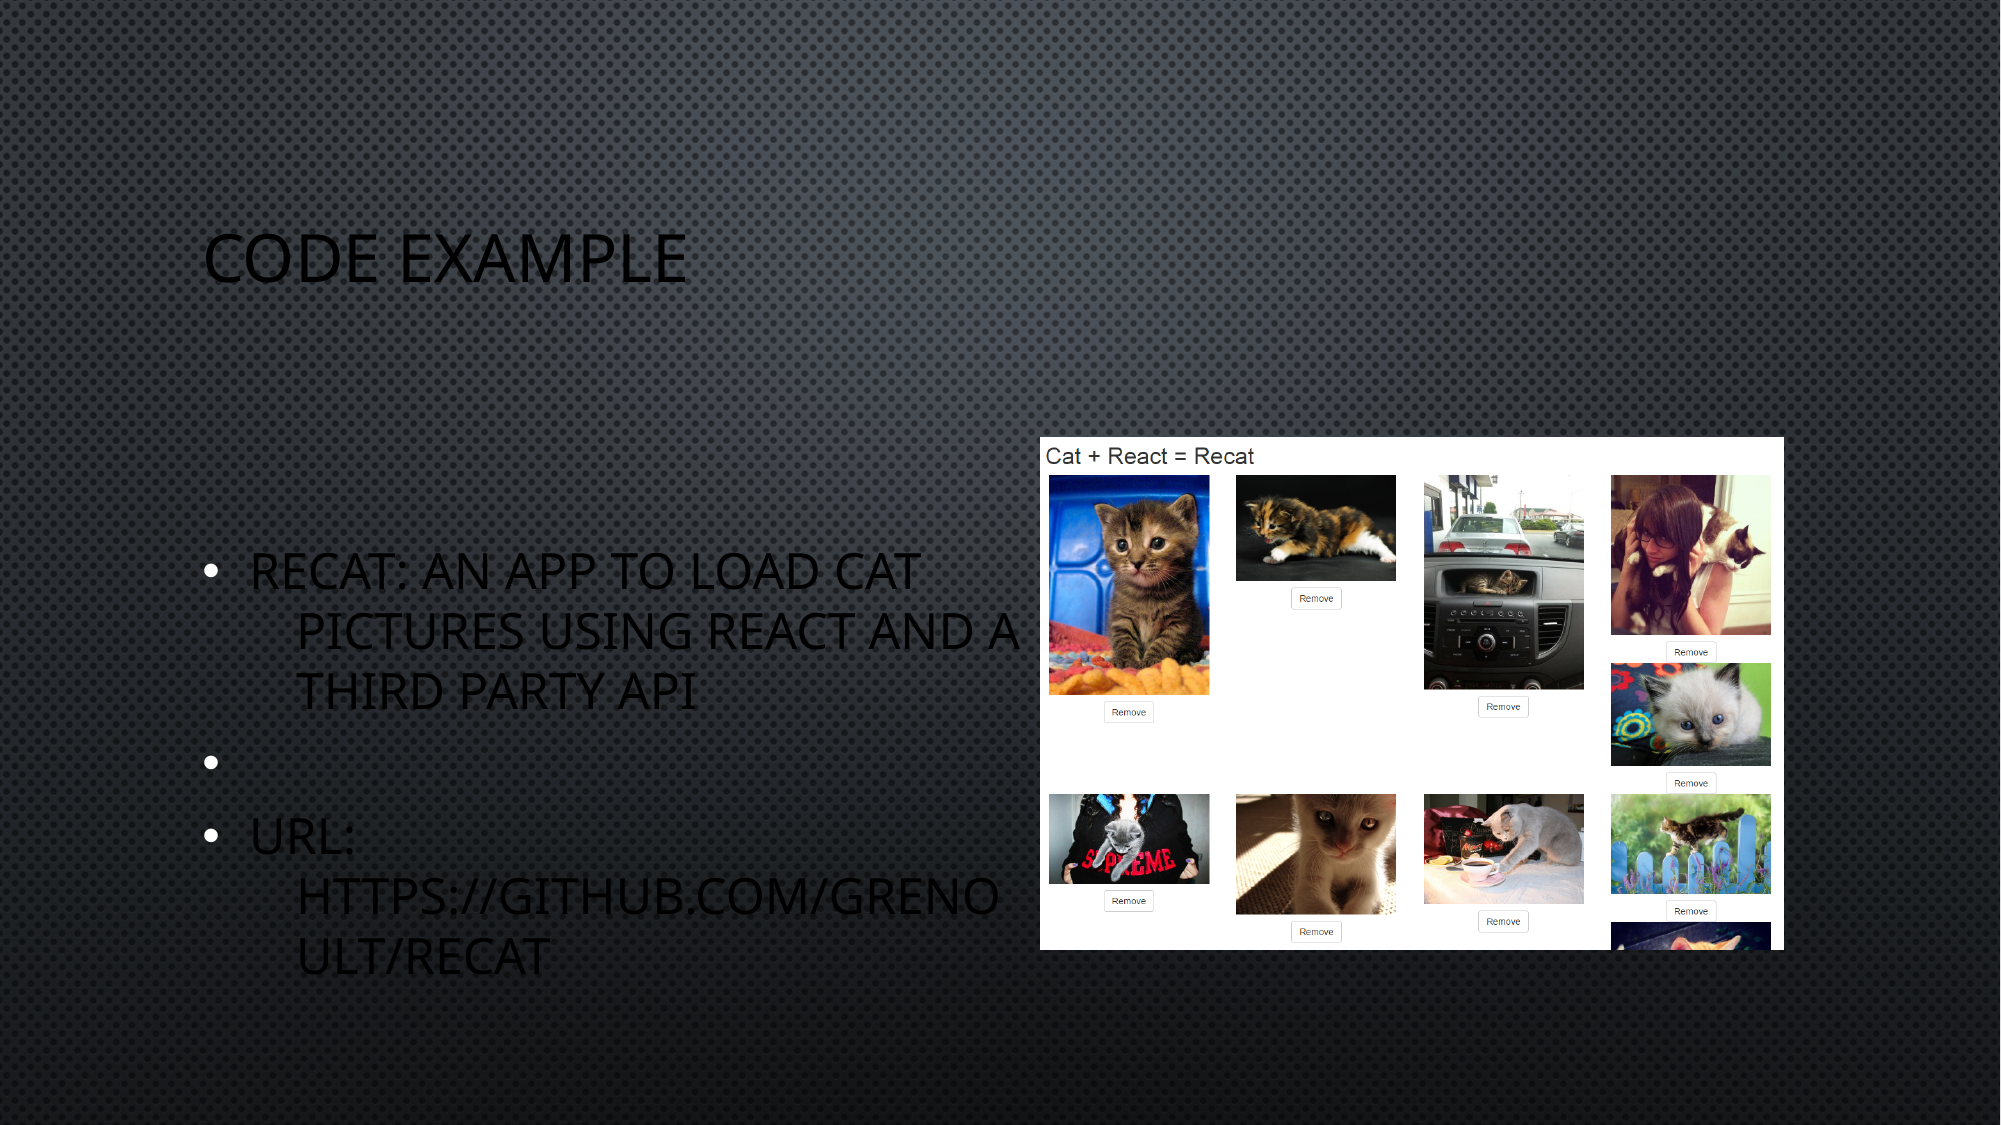

# Code example
Recat: an app to load cat pictures using react and a third party API
URL: https://github.com/grenoult/recat